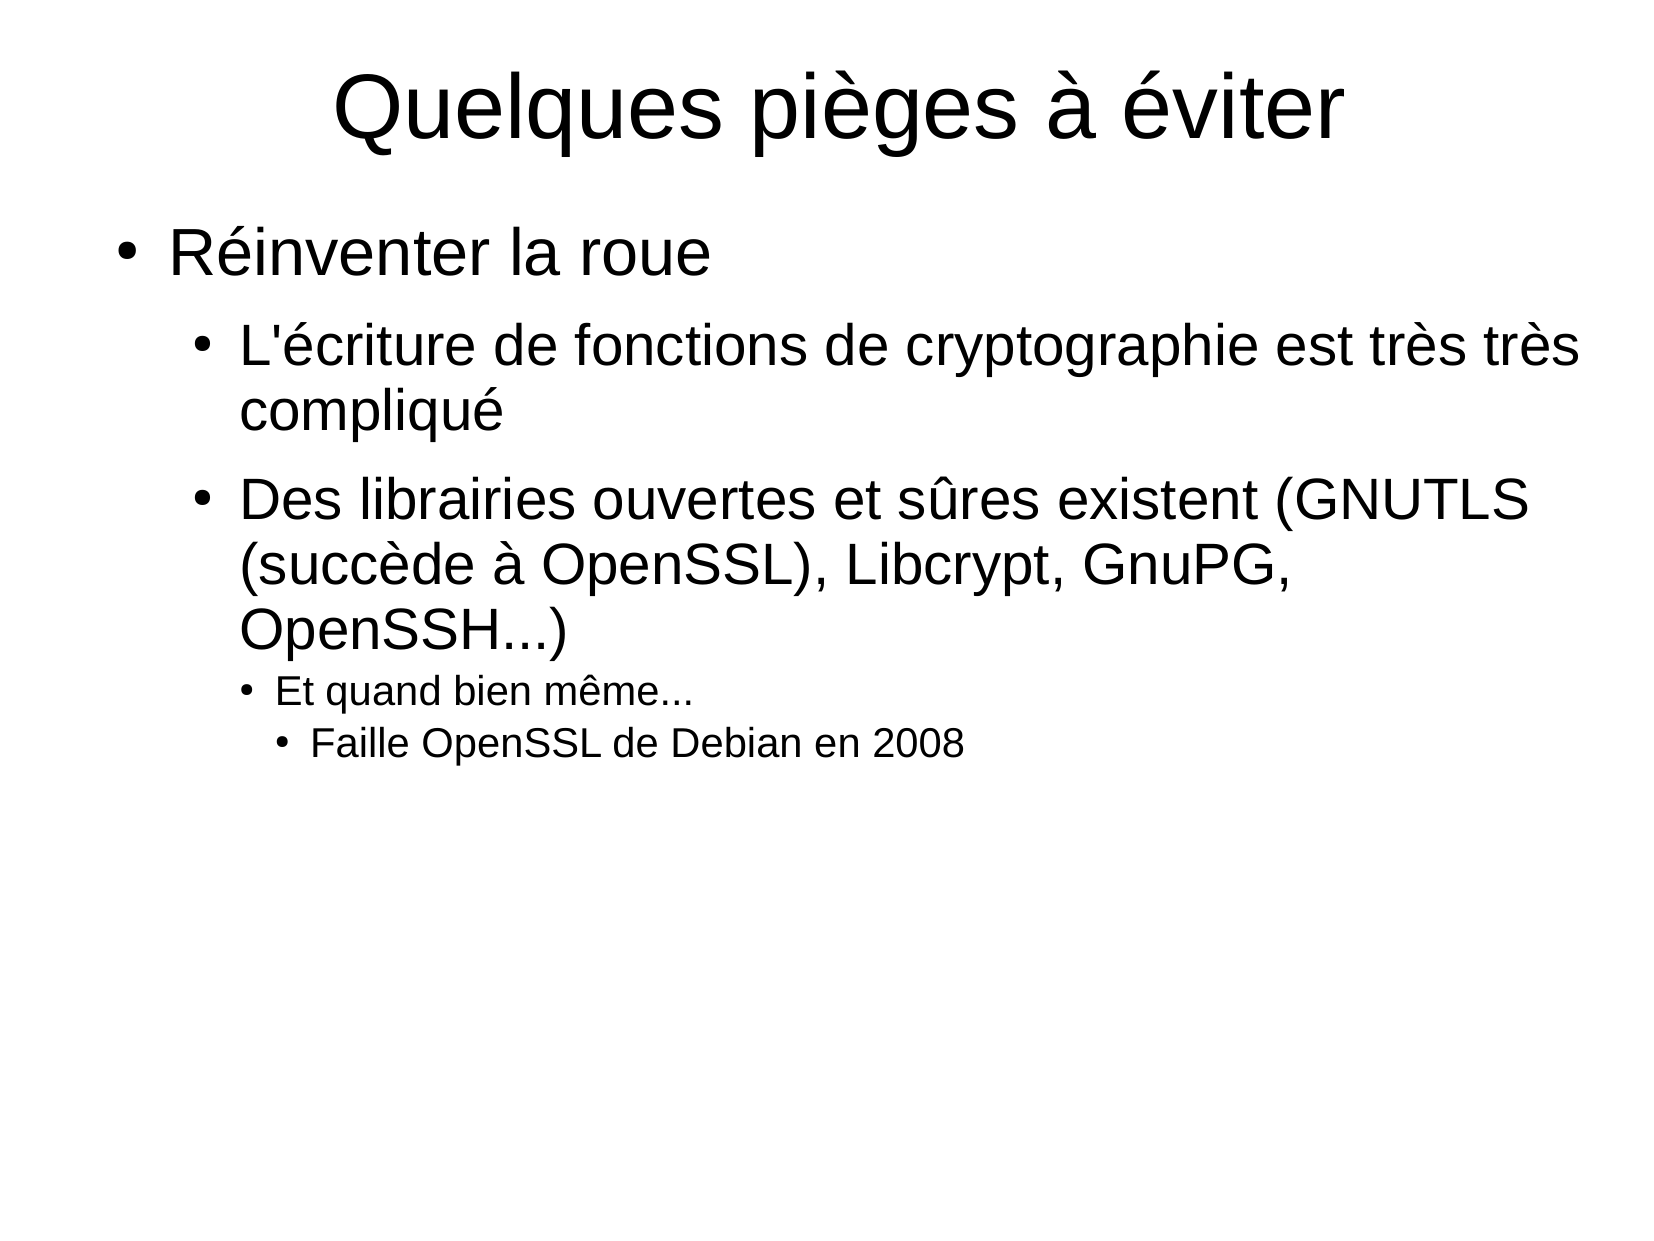

# Quelques pièges à éviter
Réinventer la roue
L'écriture de fonctions de cryptographie est très très compliqué
Des librairies ouvertes et sûres existent (GNUTLS (succède à OpenSSL), Libcrypt, GnuPG, OpenSSH...)
Et quand bien même...
Faille OpenSSL de Debian en 2008